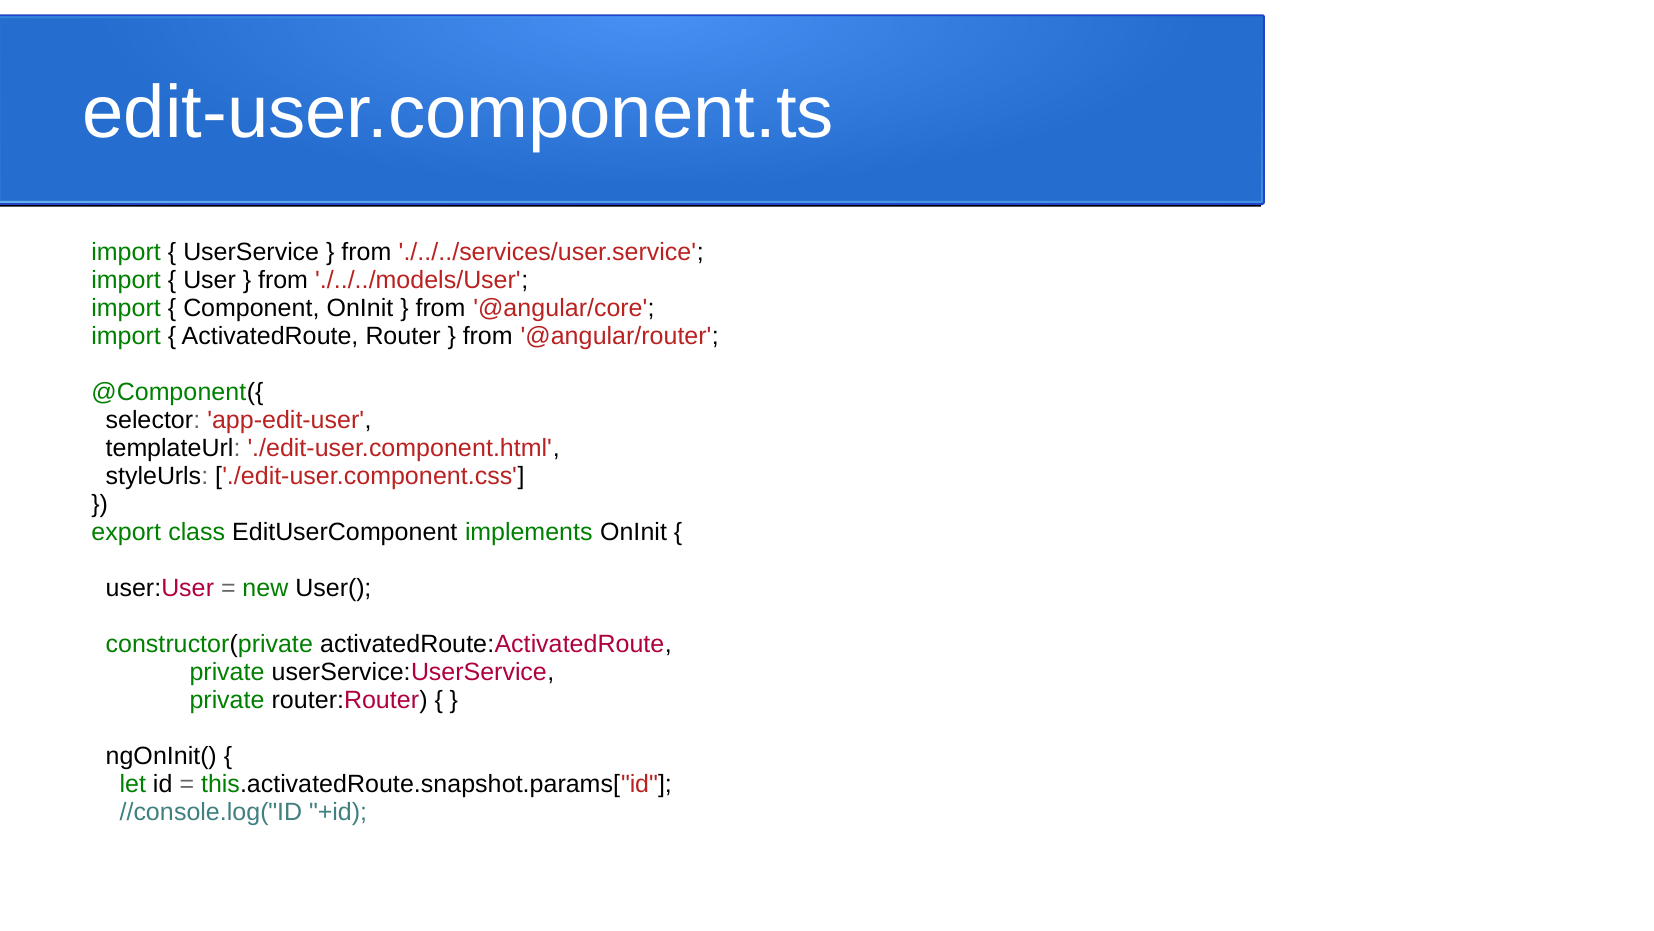

# edit-user.component.ts
import { UserService } from './../../services/user.service';
import { User } from './../../models/User';
import { Component, OnInit } from '@angular/core';
import { ActivatedRoute, Router } from '@angular/router';
@Component({
 selector: 'app-edit-user',
 templateUrl: './edit-user.component.html',
 styleUrls: ['./edit-user.component.css']
})
export class EditUserComponent implements OnInit {
 user:User = new User();
 constructor(private activatedRoute:ActivatedRoute,
 private userService:UserService,
 private router:Router) { }
 ngOnInit() {
 let id = this.activatedRoute.snapshot.params["id"];
 //console.log("ID "+id);